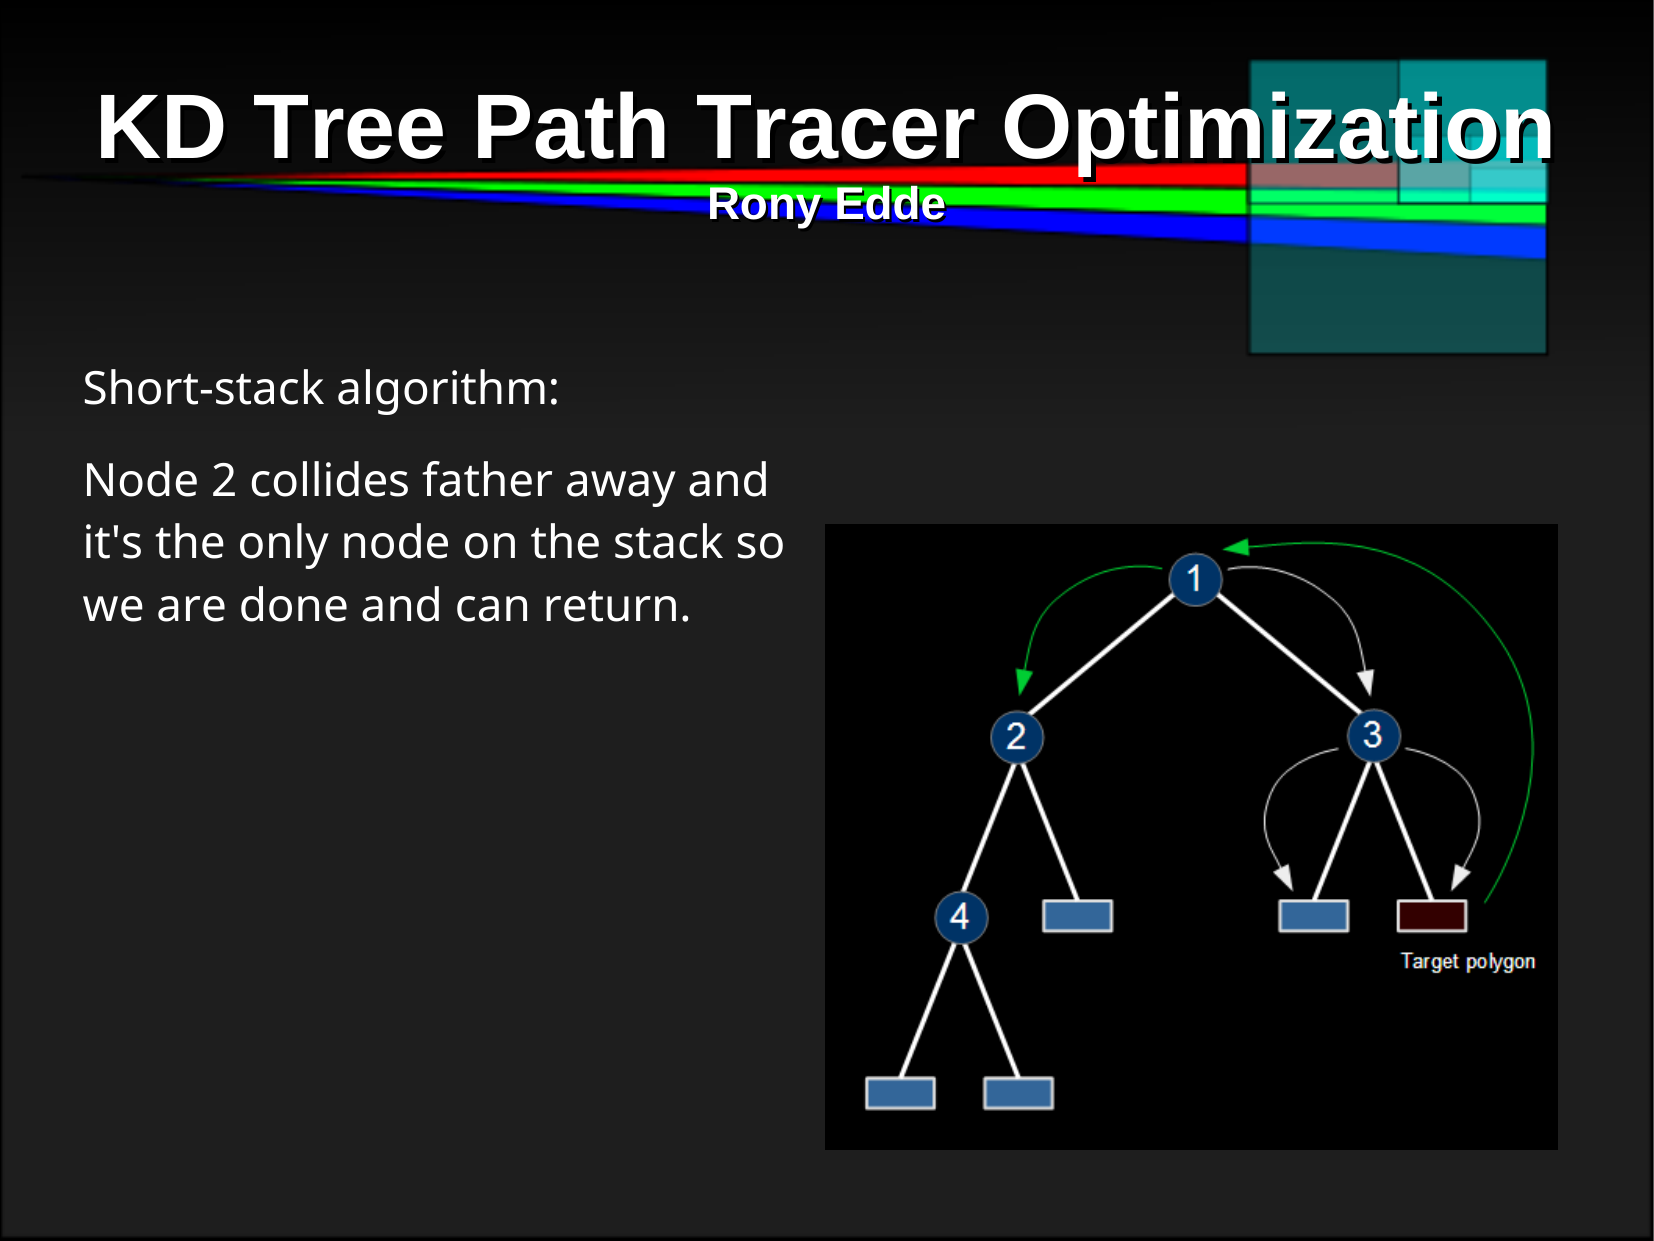

# KD Tree Path Tracer Optimization Rony Edde
Short-stack algorithm:
Node 2 collides father away and it's the only node on the stack so we are done and can return.